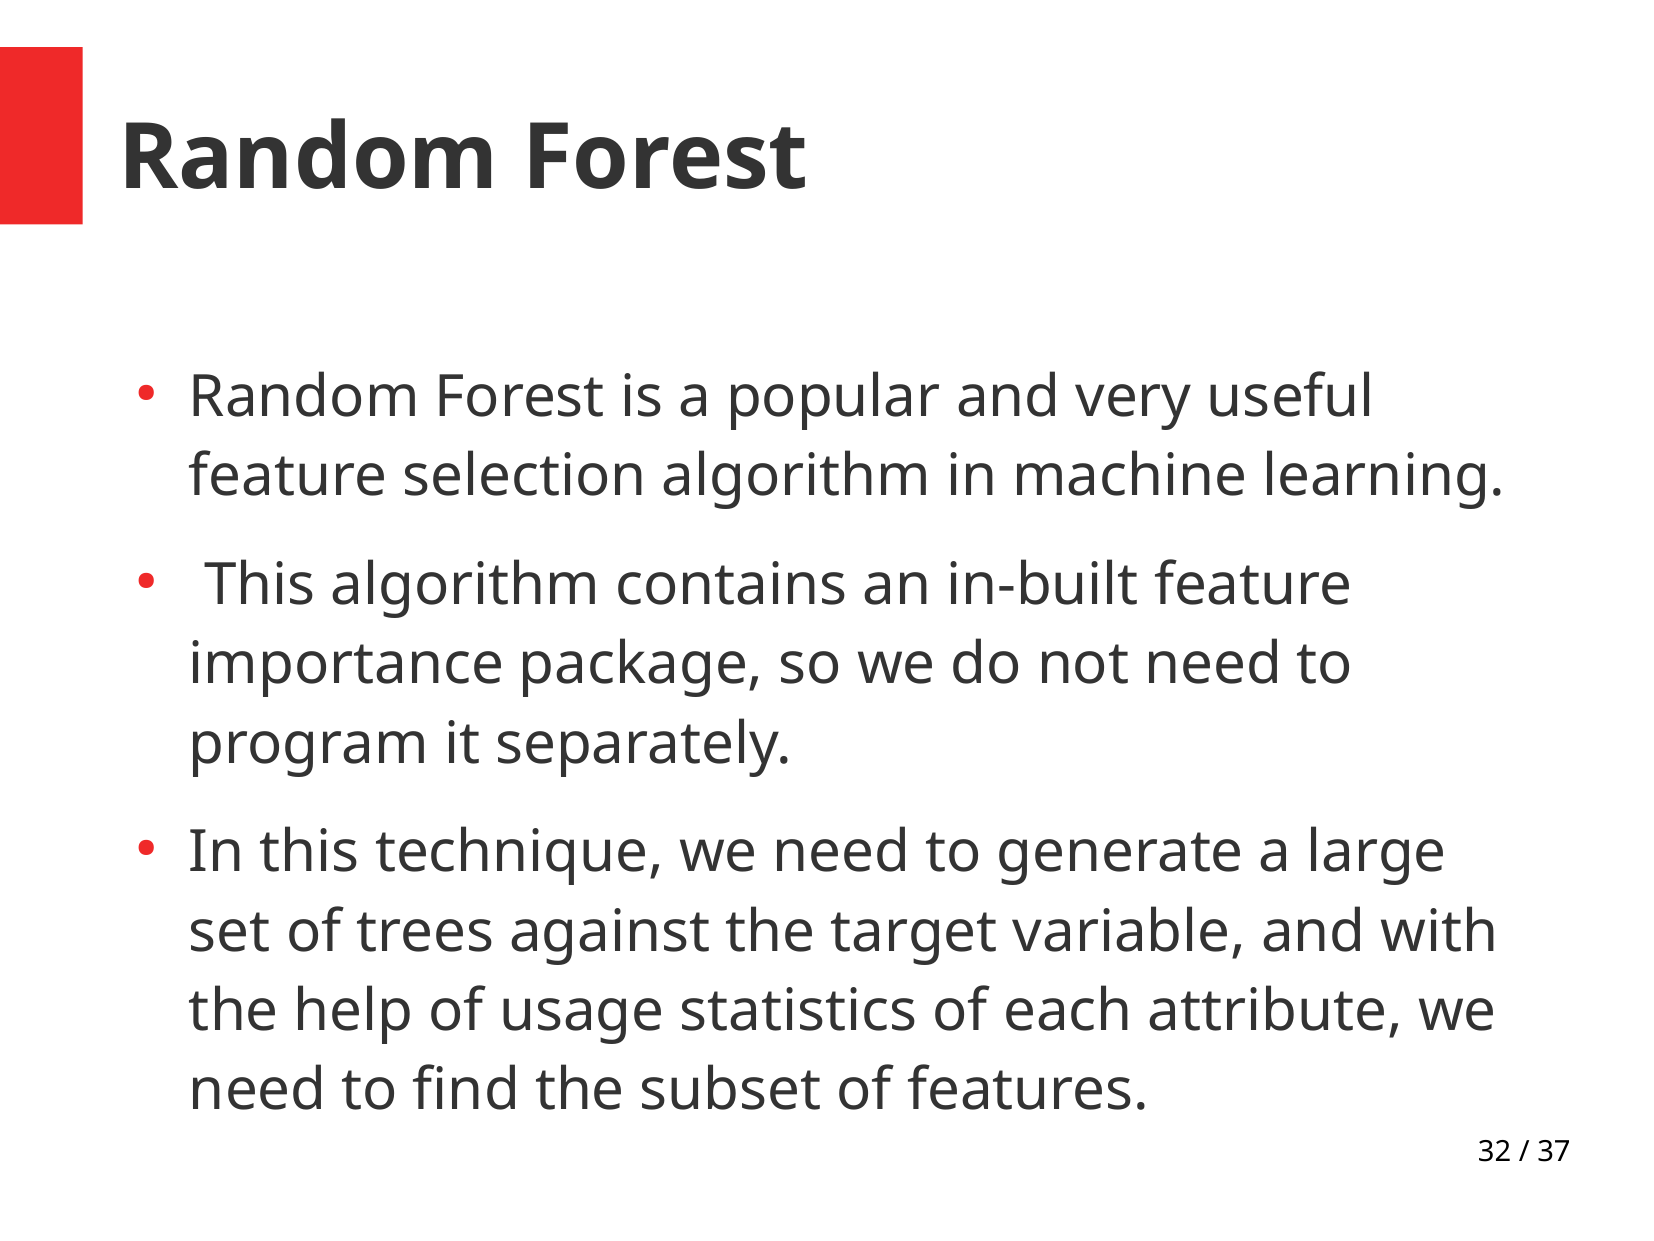

# Random Forest
Random Forest is a popular and very useful feature selection algorithm in machine learning.
 This algorithm contains an in-built feature importance package, so we do not need to program it separately.
In this technique, we need to generate a large set of trees against the target variable, and with the help of usage statistics of each attribute, we need to find the subset of features.
32